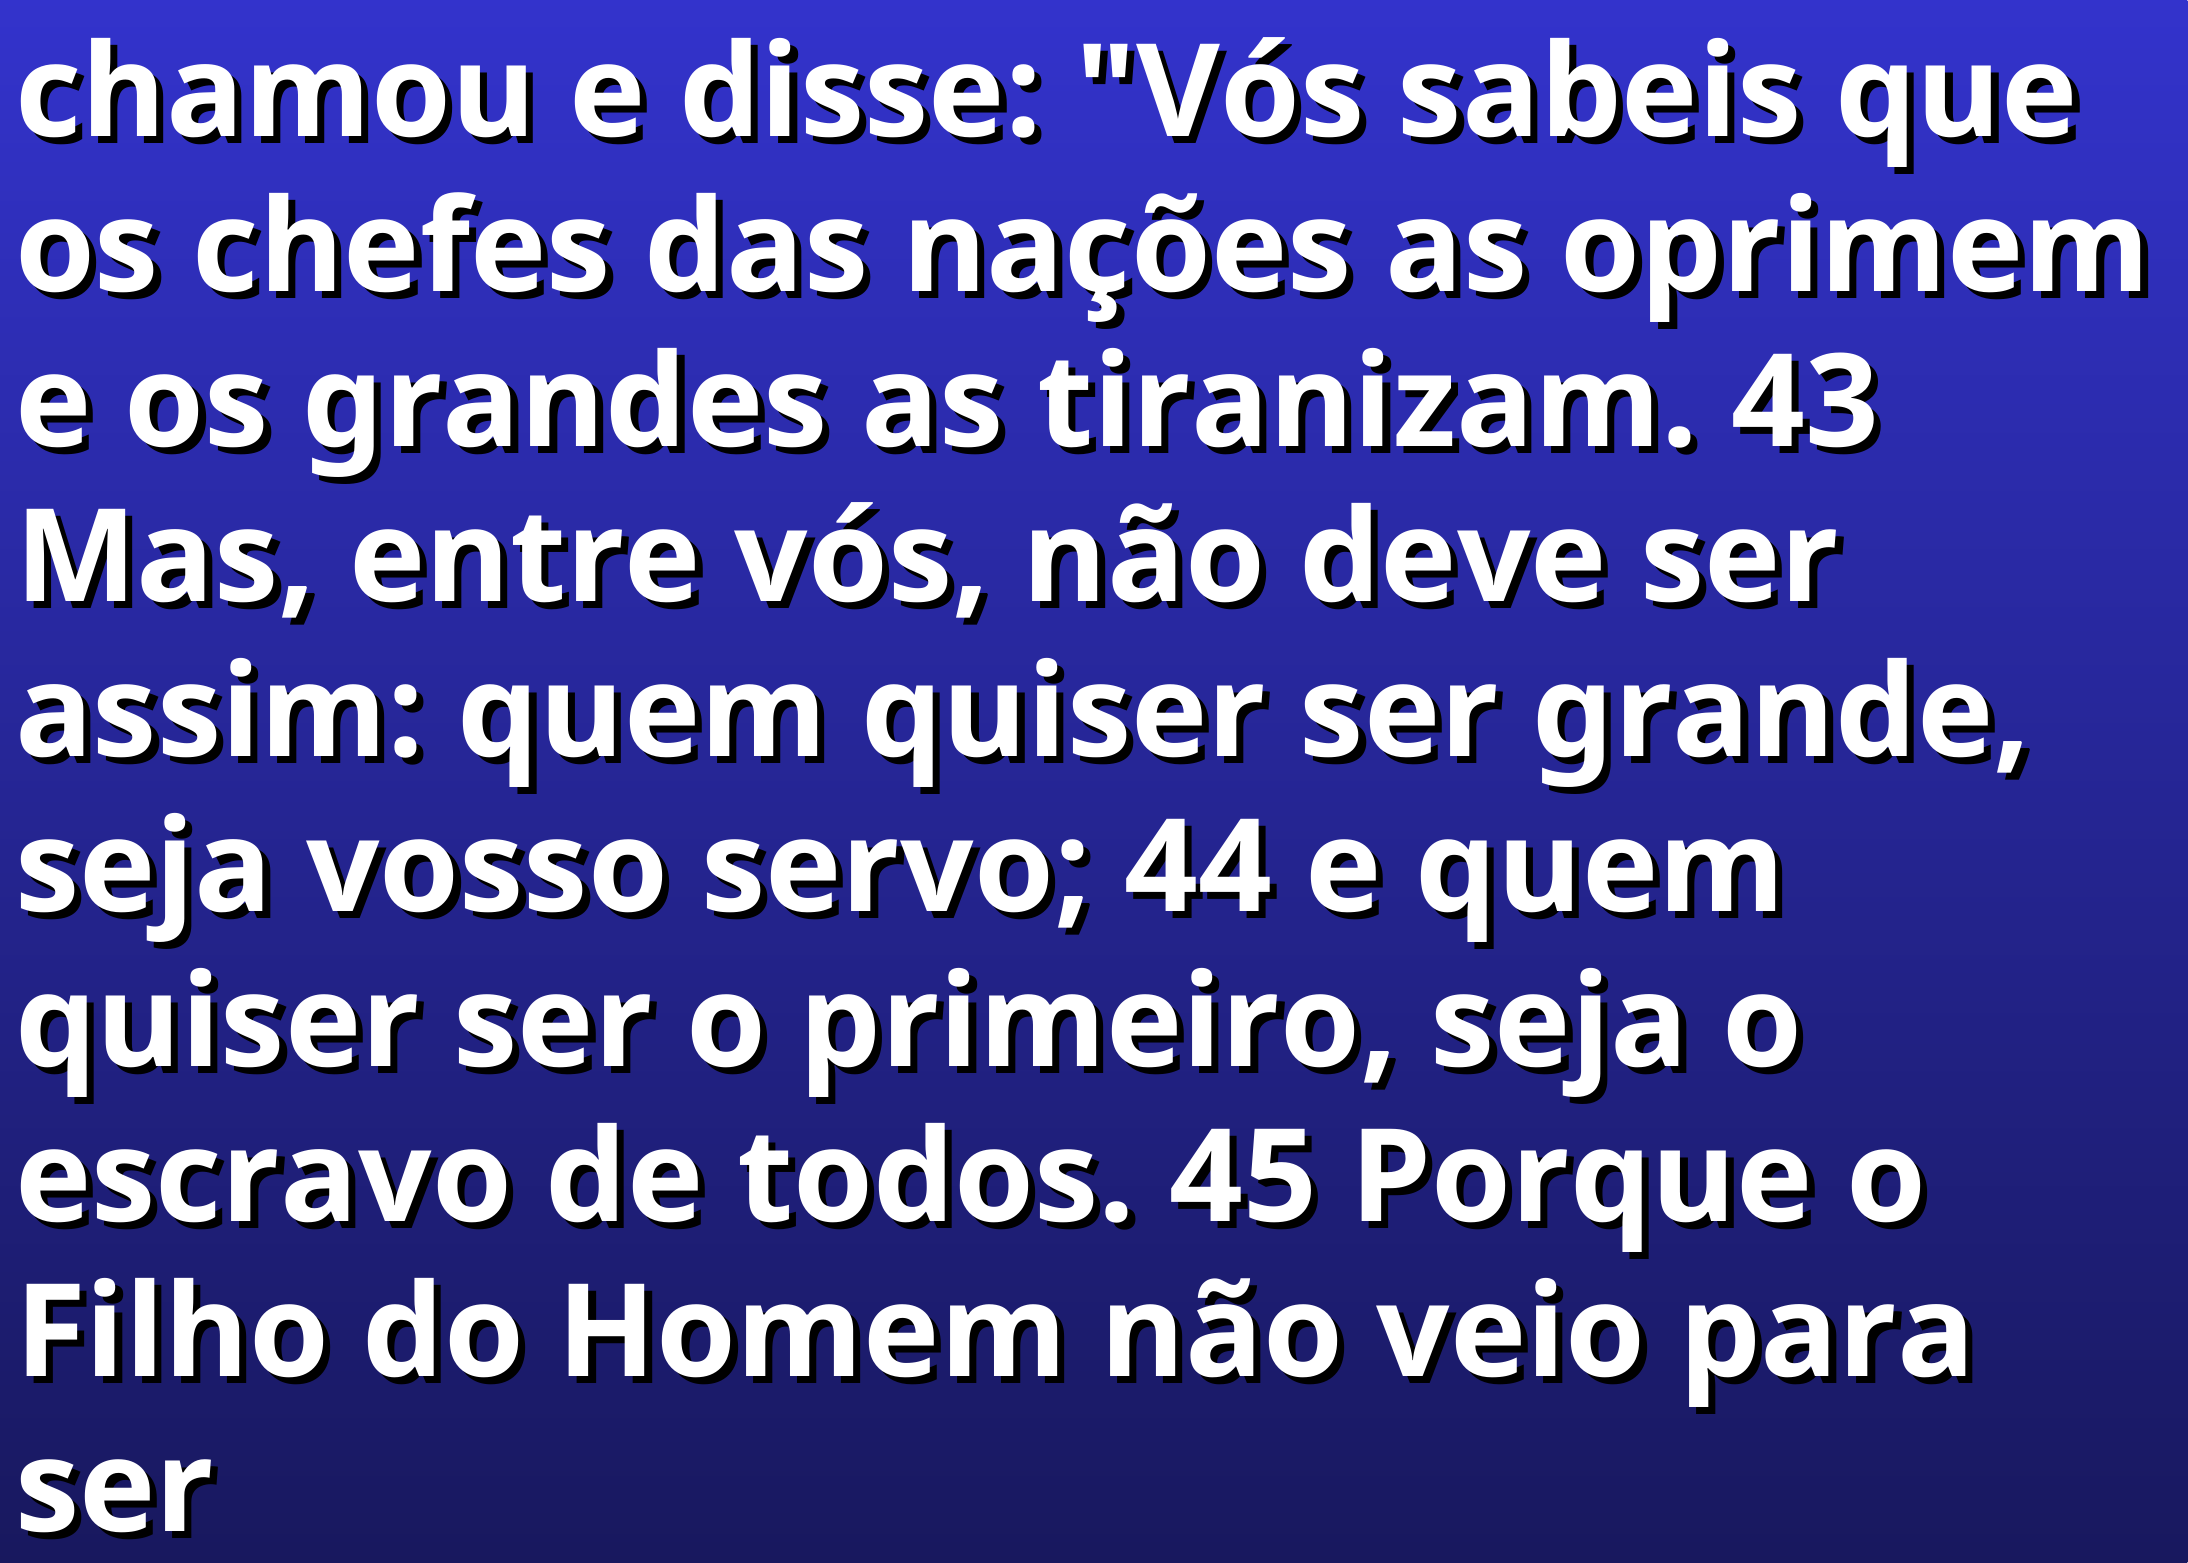

chamou e disse: "Vós sabeis que os chefes das nações as oprimem e os grandes as tiranizam. 43 Mas, entre vós, não deve ser assim: quem quiser ser grande, seja vosso servo; 44 e quem quiser ser o primeiro, seja o escravo de todos. 45 Porque o Filho do Homem não veio para ser